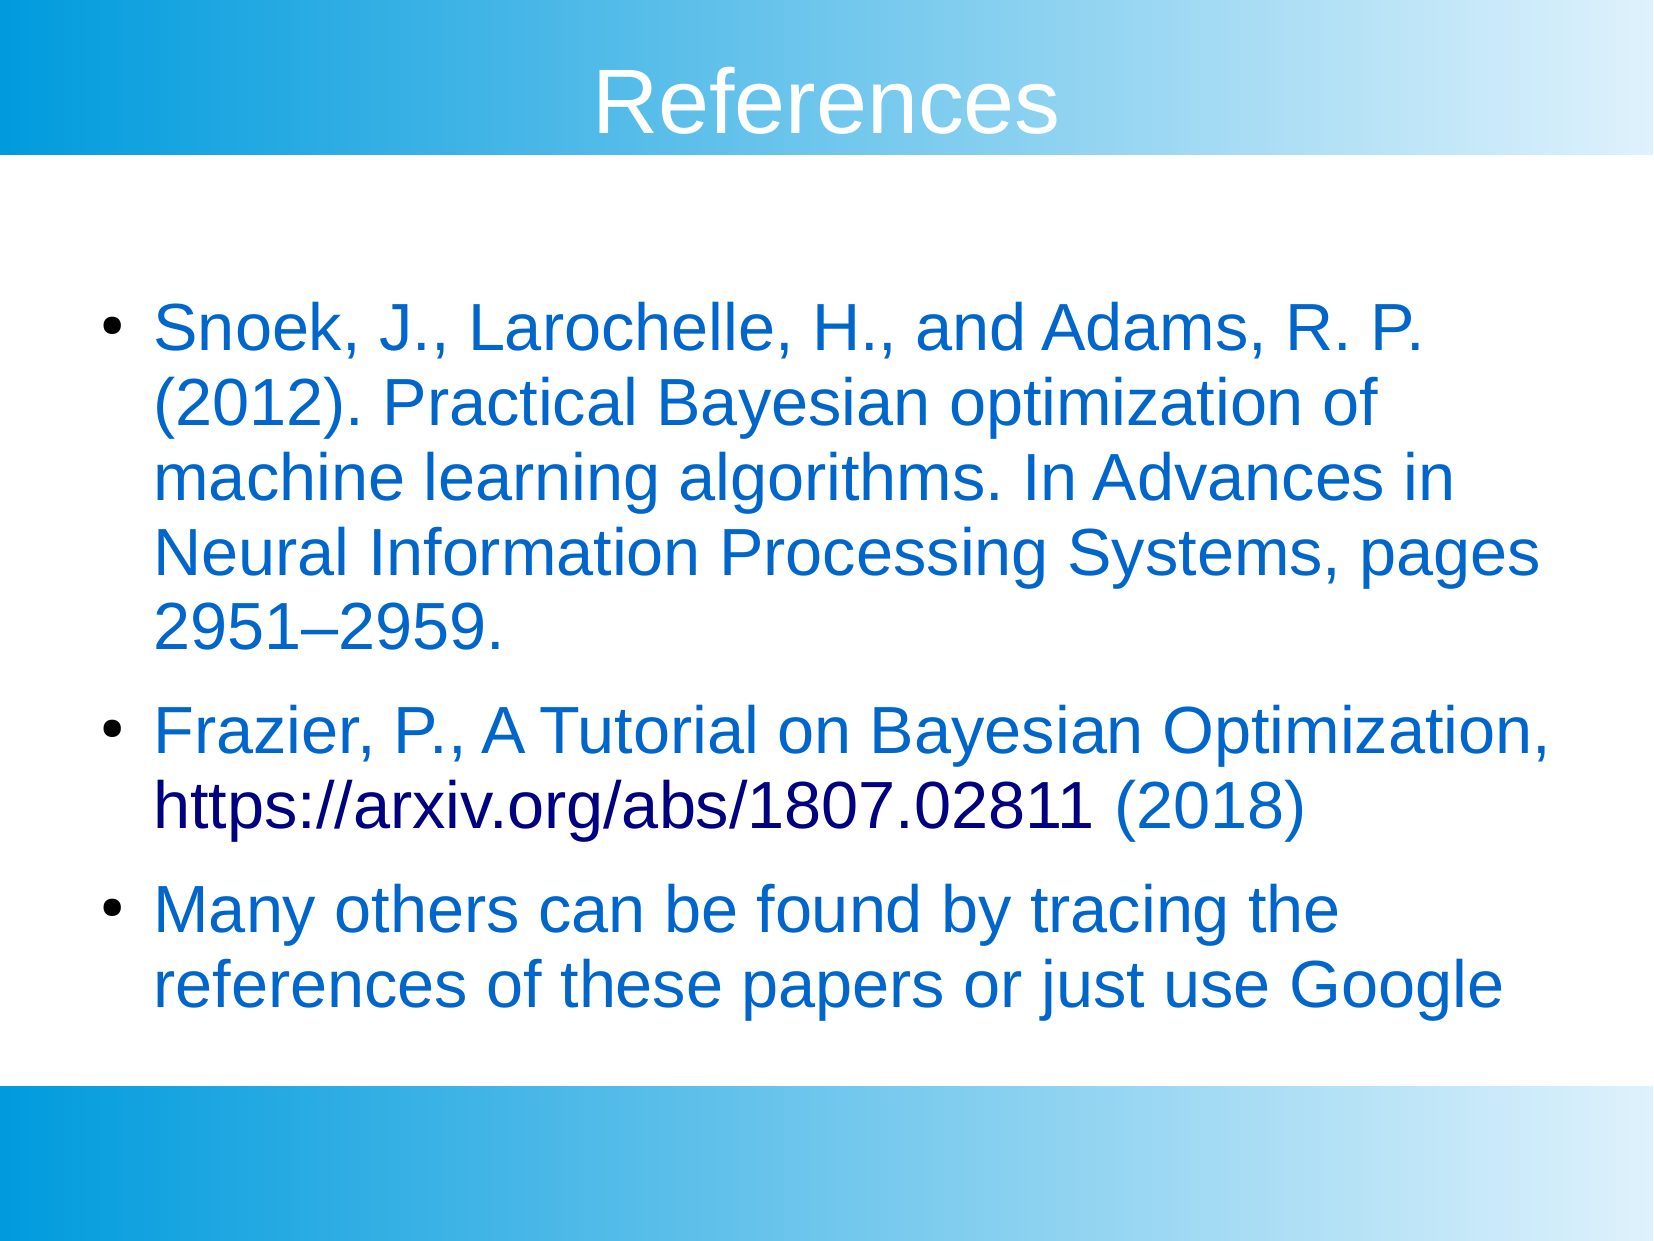

# References
Snoek, J., Larochelle, H., and Adams, R. P. (2012). Practical Bayesian optimization of machine learning algorithms. In Advances in Neural Information Processing Systems, pages 2951–2959.
Frazier, P., A Tutorial on Bayesian Optimization, https://arxiv.org/abs/1807.02811 (2018)
Many others can be found by tracing the references of these papers or just use Google